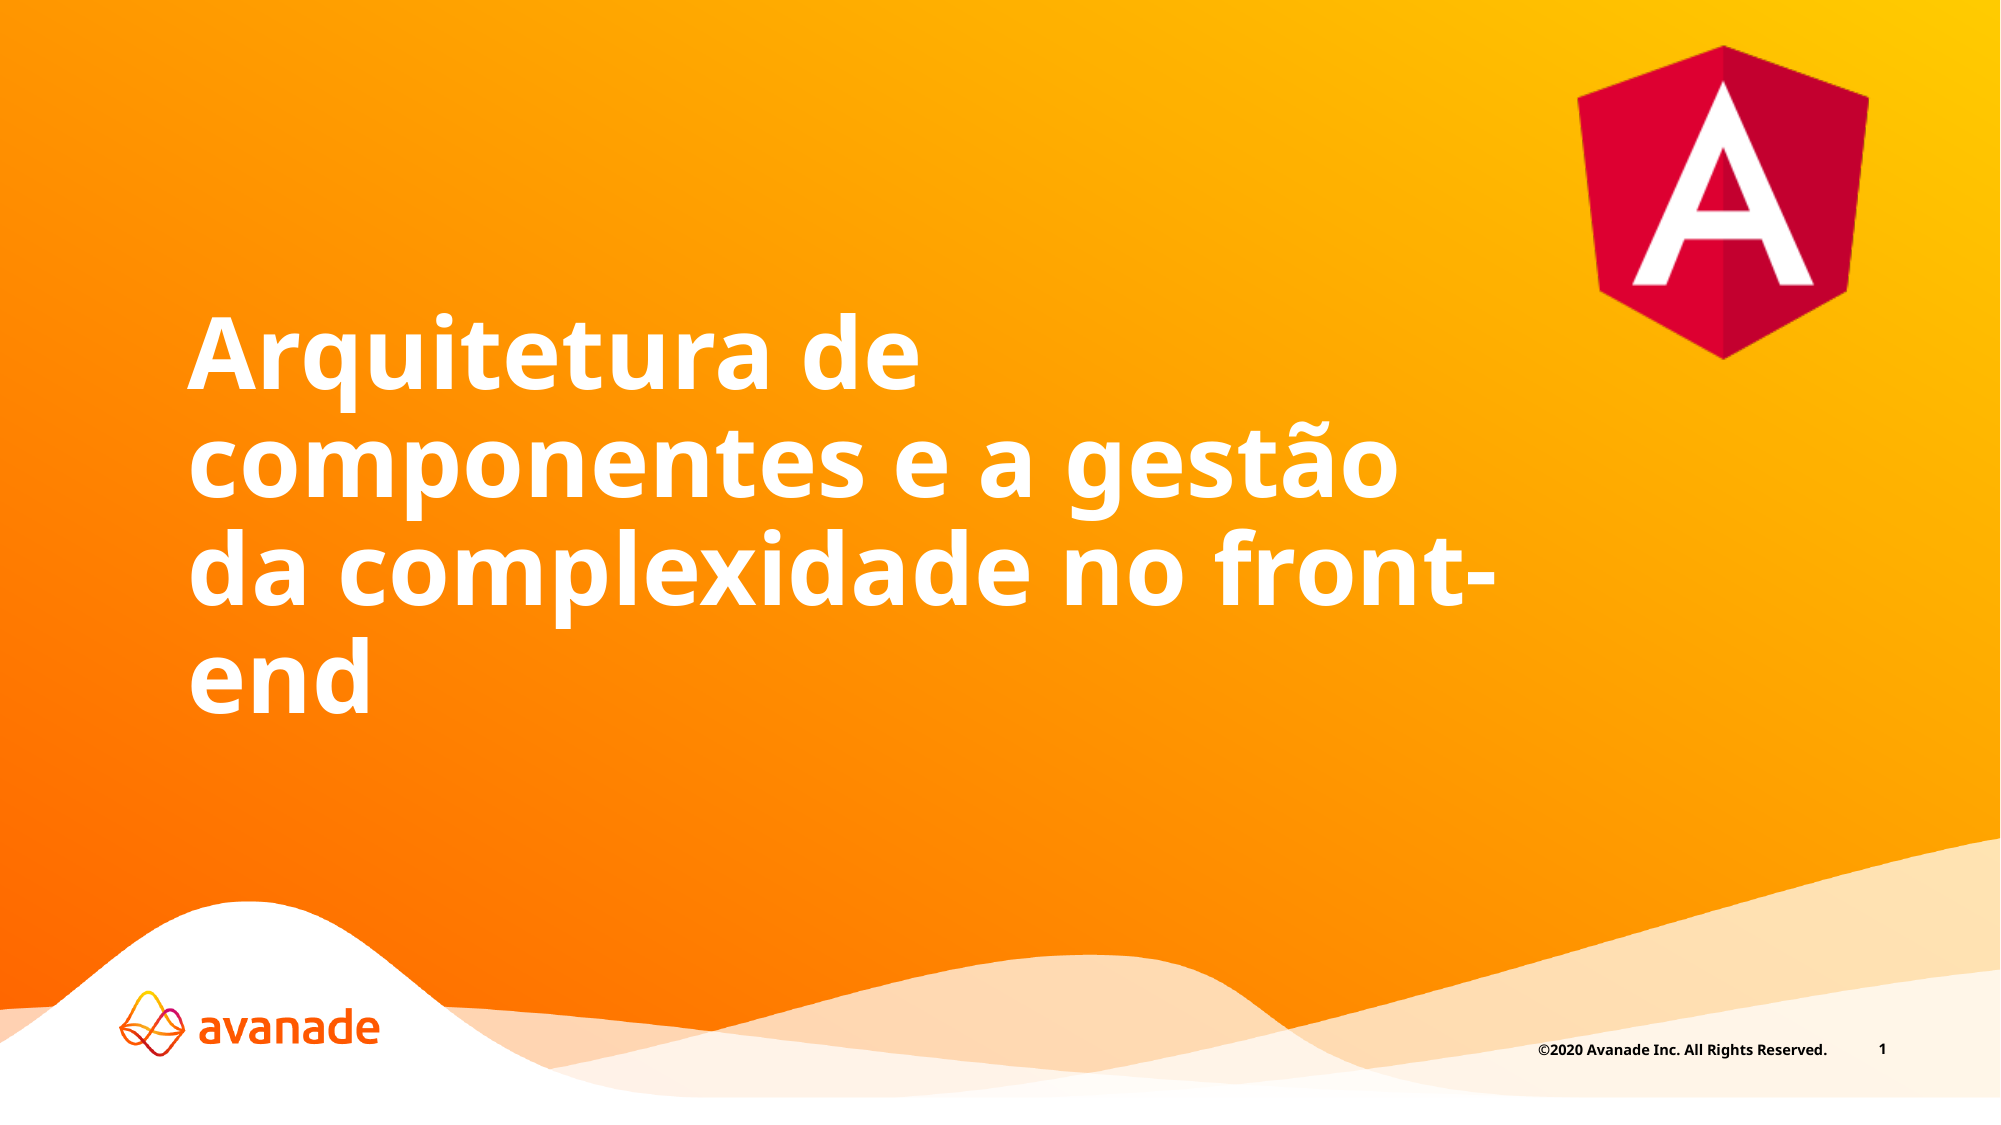

# Arquitetura de componentes e a gestão da complexidade no front-end